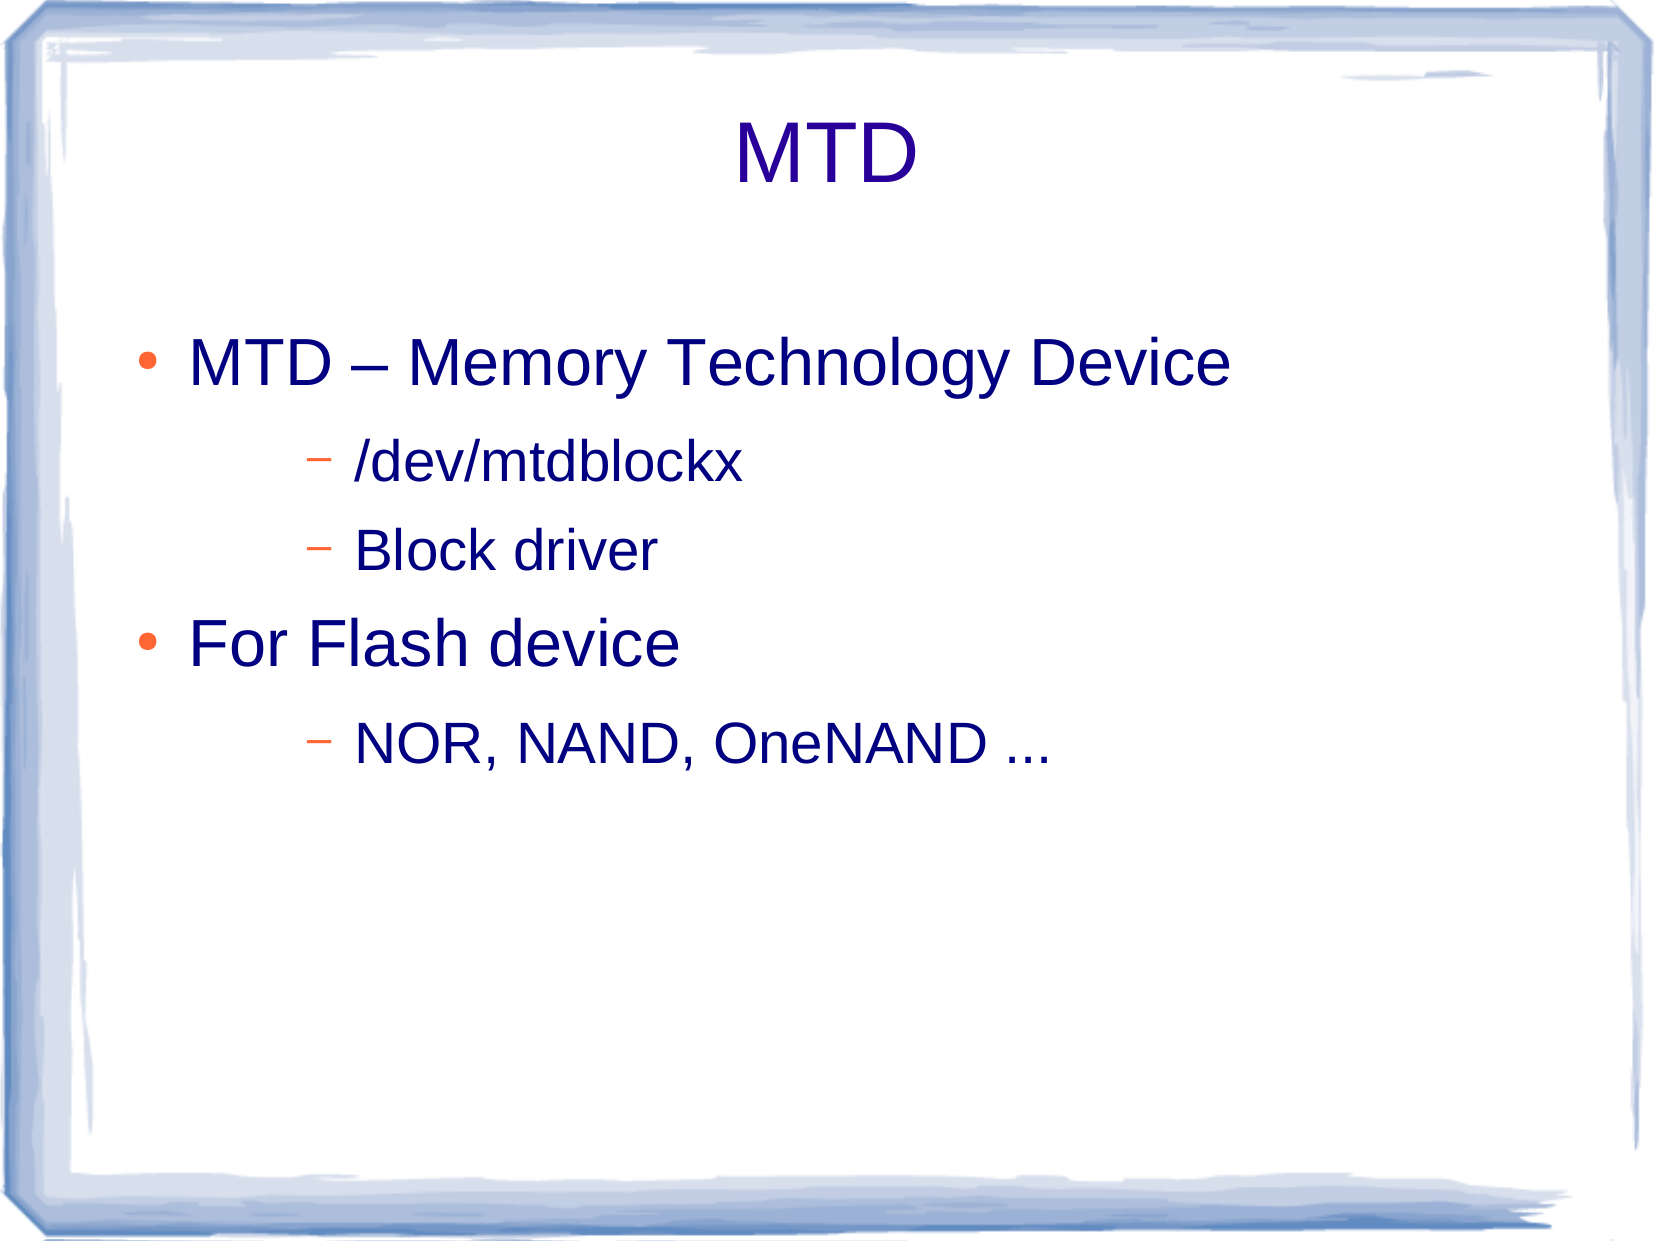

# MTD
MTD – Memory Technology Device
/dev/mtdblockx
Block driver
For Flash device
NOR, NAND, OneNAND ...